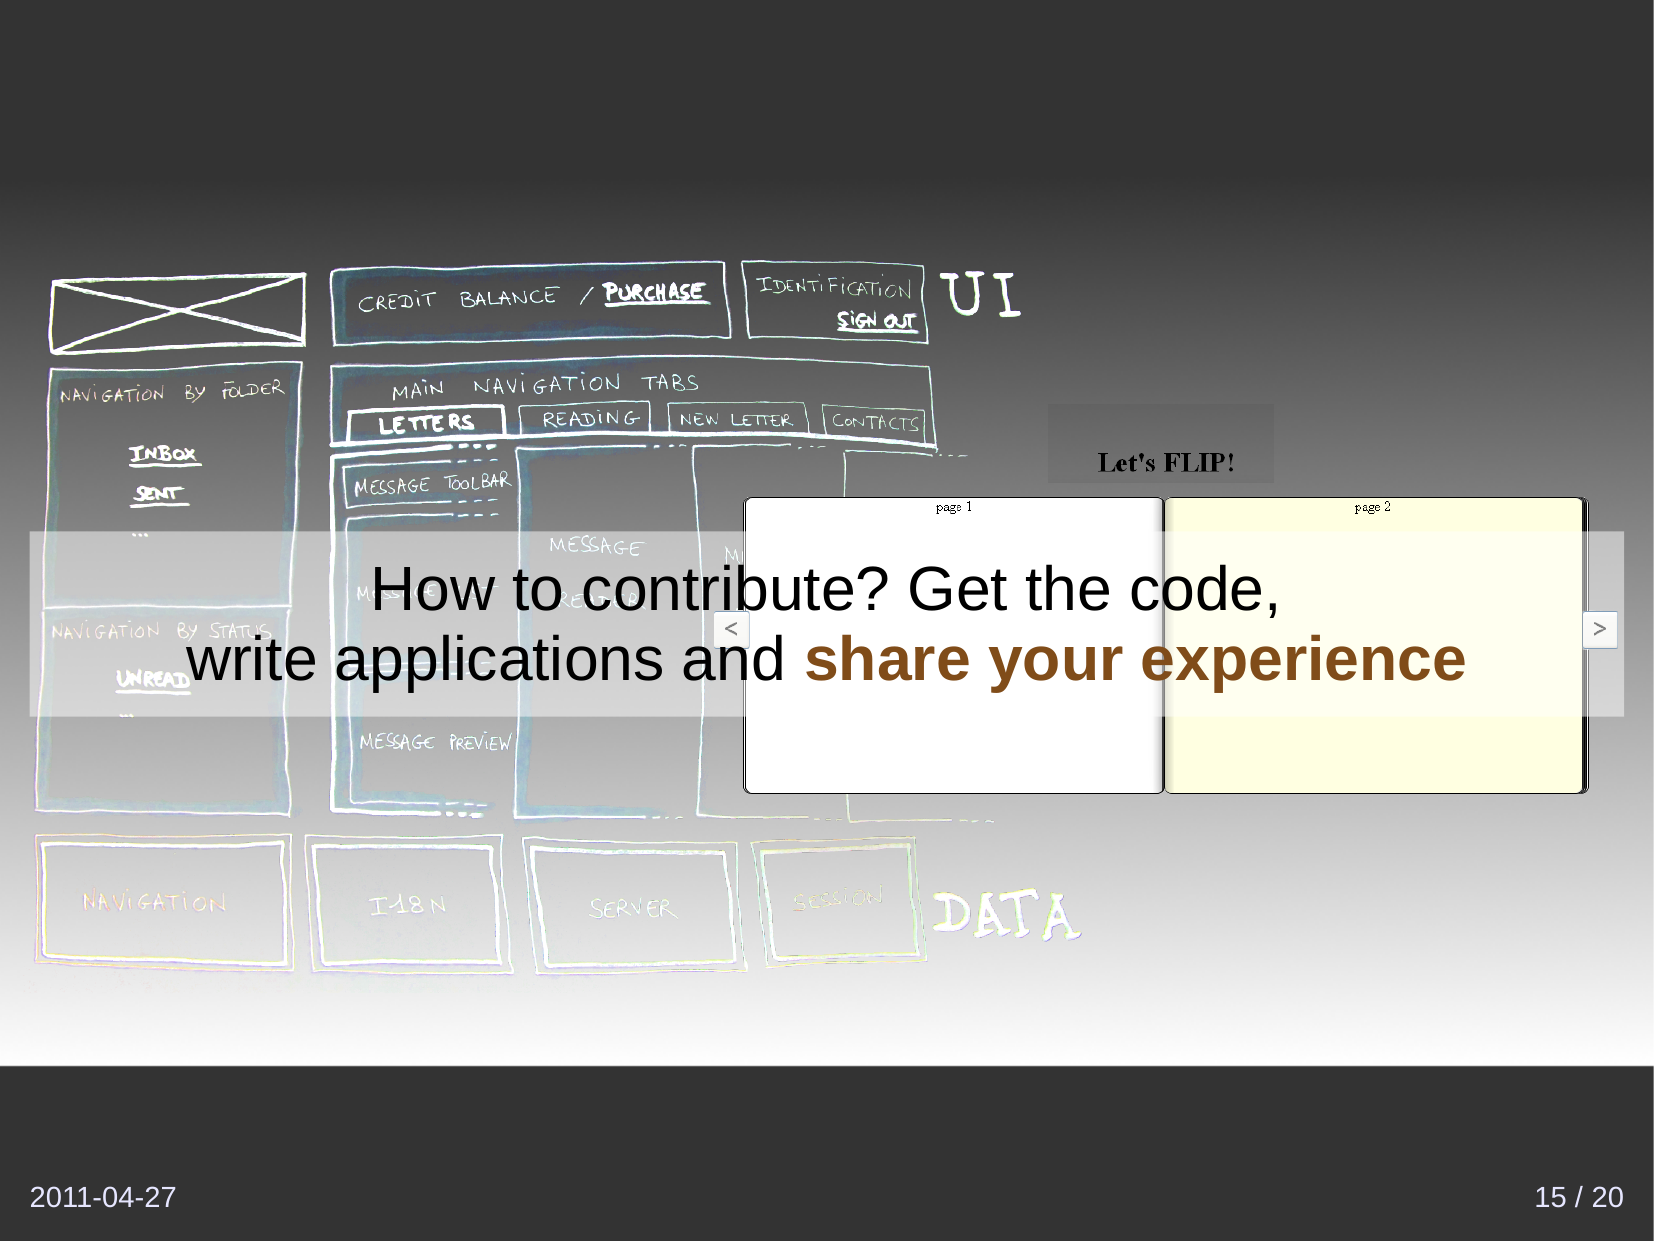

# How to contribute? Get the code, write applications and share your experience
2011-04-27
15